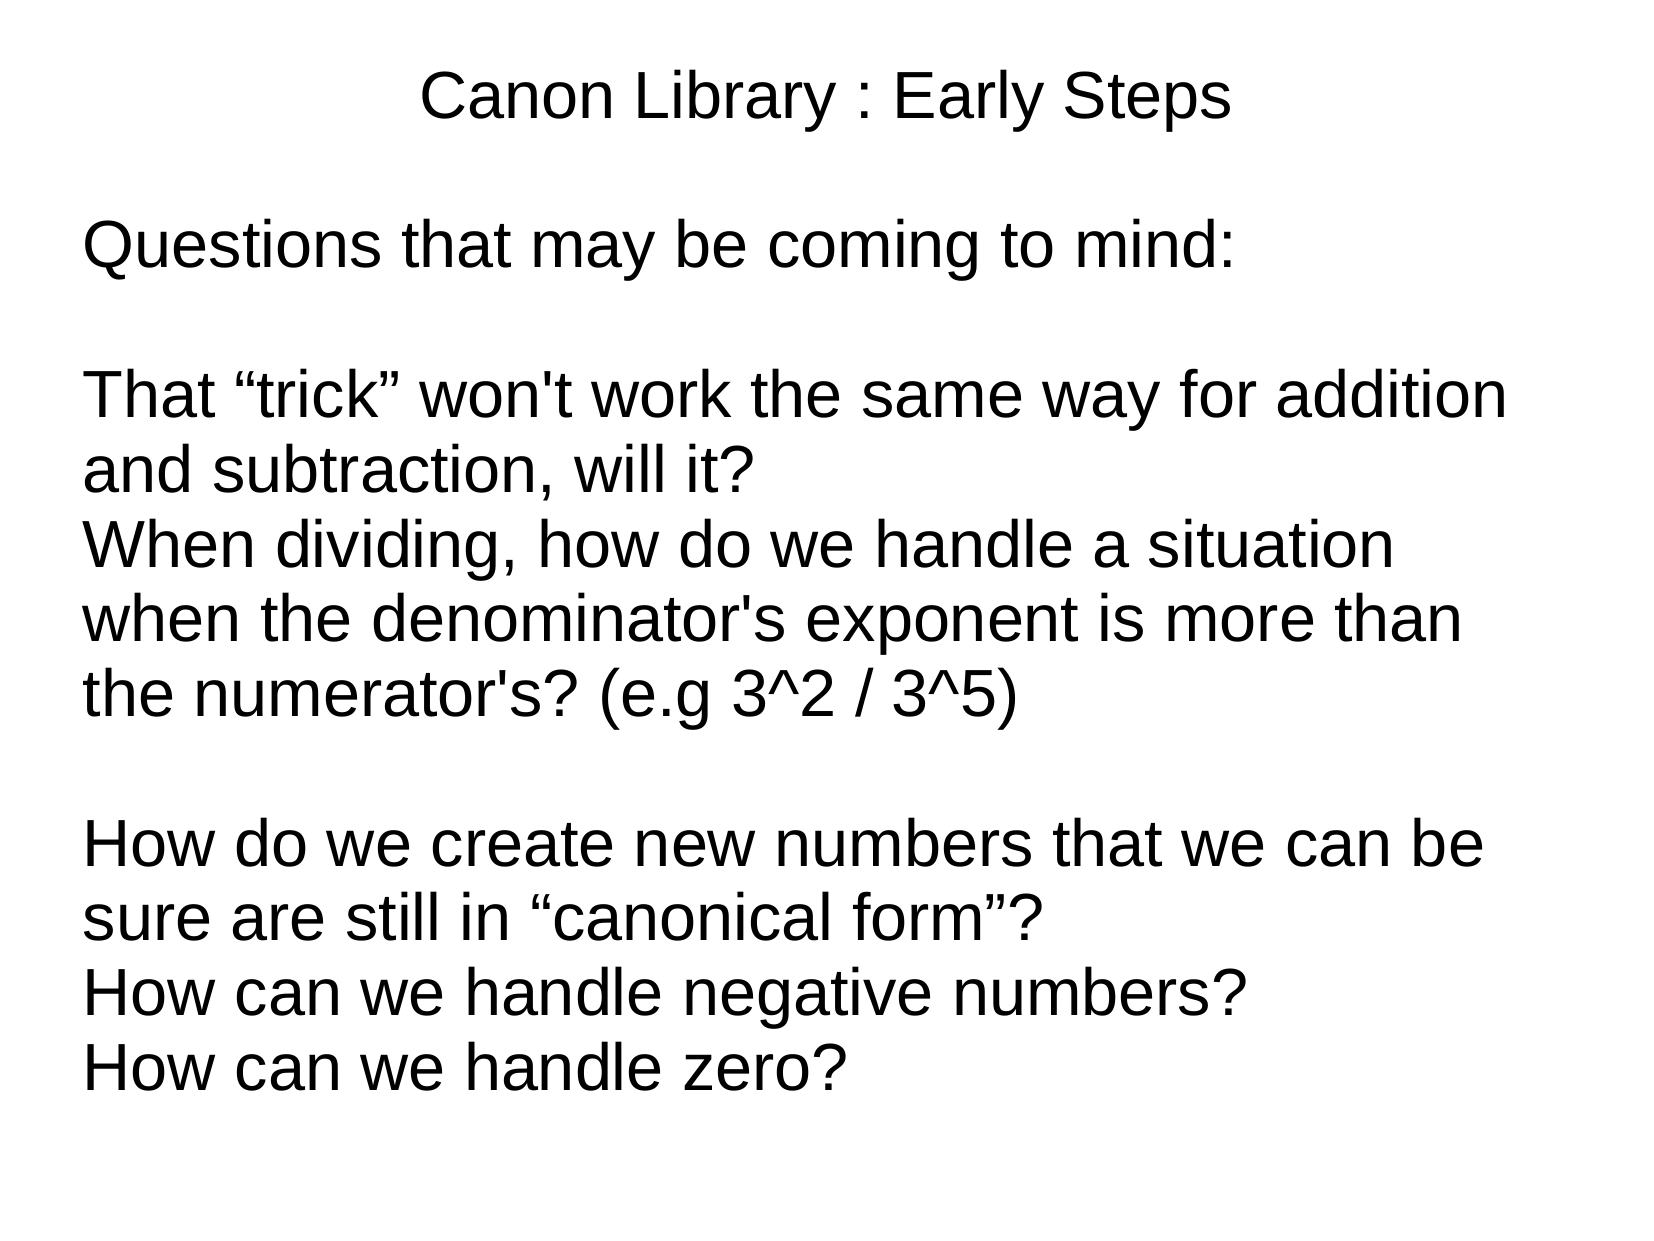

# Canon Library : Early Steps
Questions that may be coming to mind:
That “trick” won't work the same way for addition and subtraction, will it?
When dividing, how do we handle a situation when the denominator's exponent is more than the numerator's? (e.g 3^2 / 3^5)
How do we create new numbers that we can be sure are still in “canonical form”?
How can we handle negative numbers?
How can we handle zero?